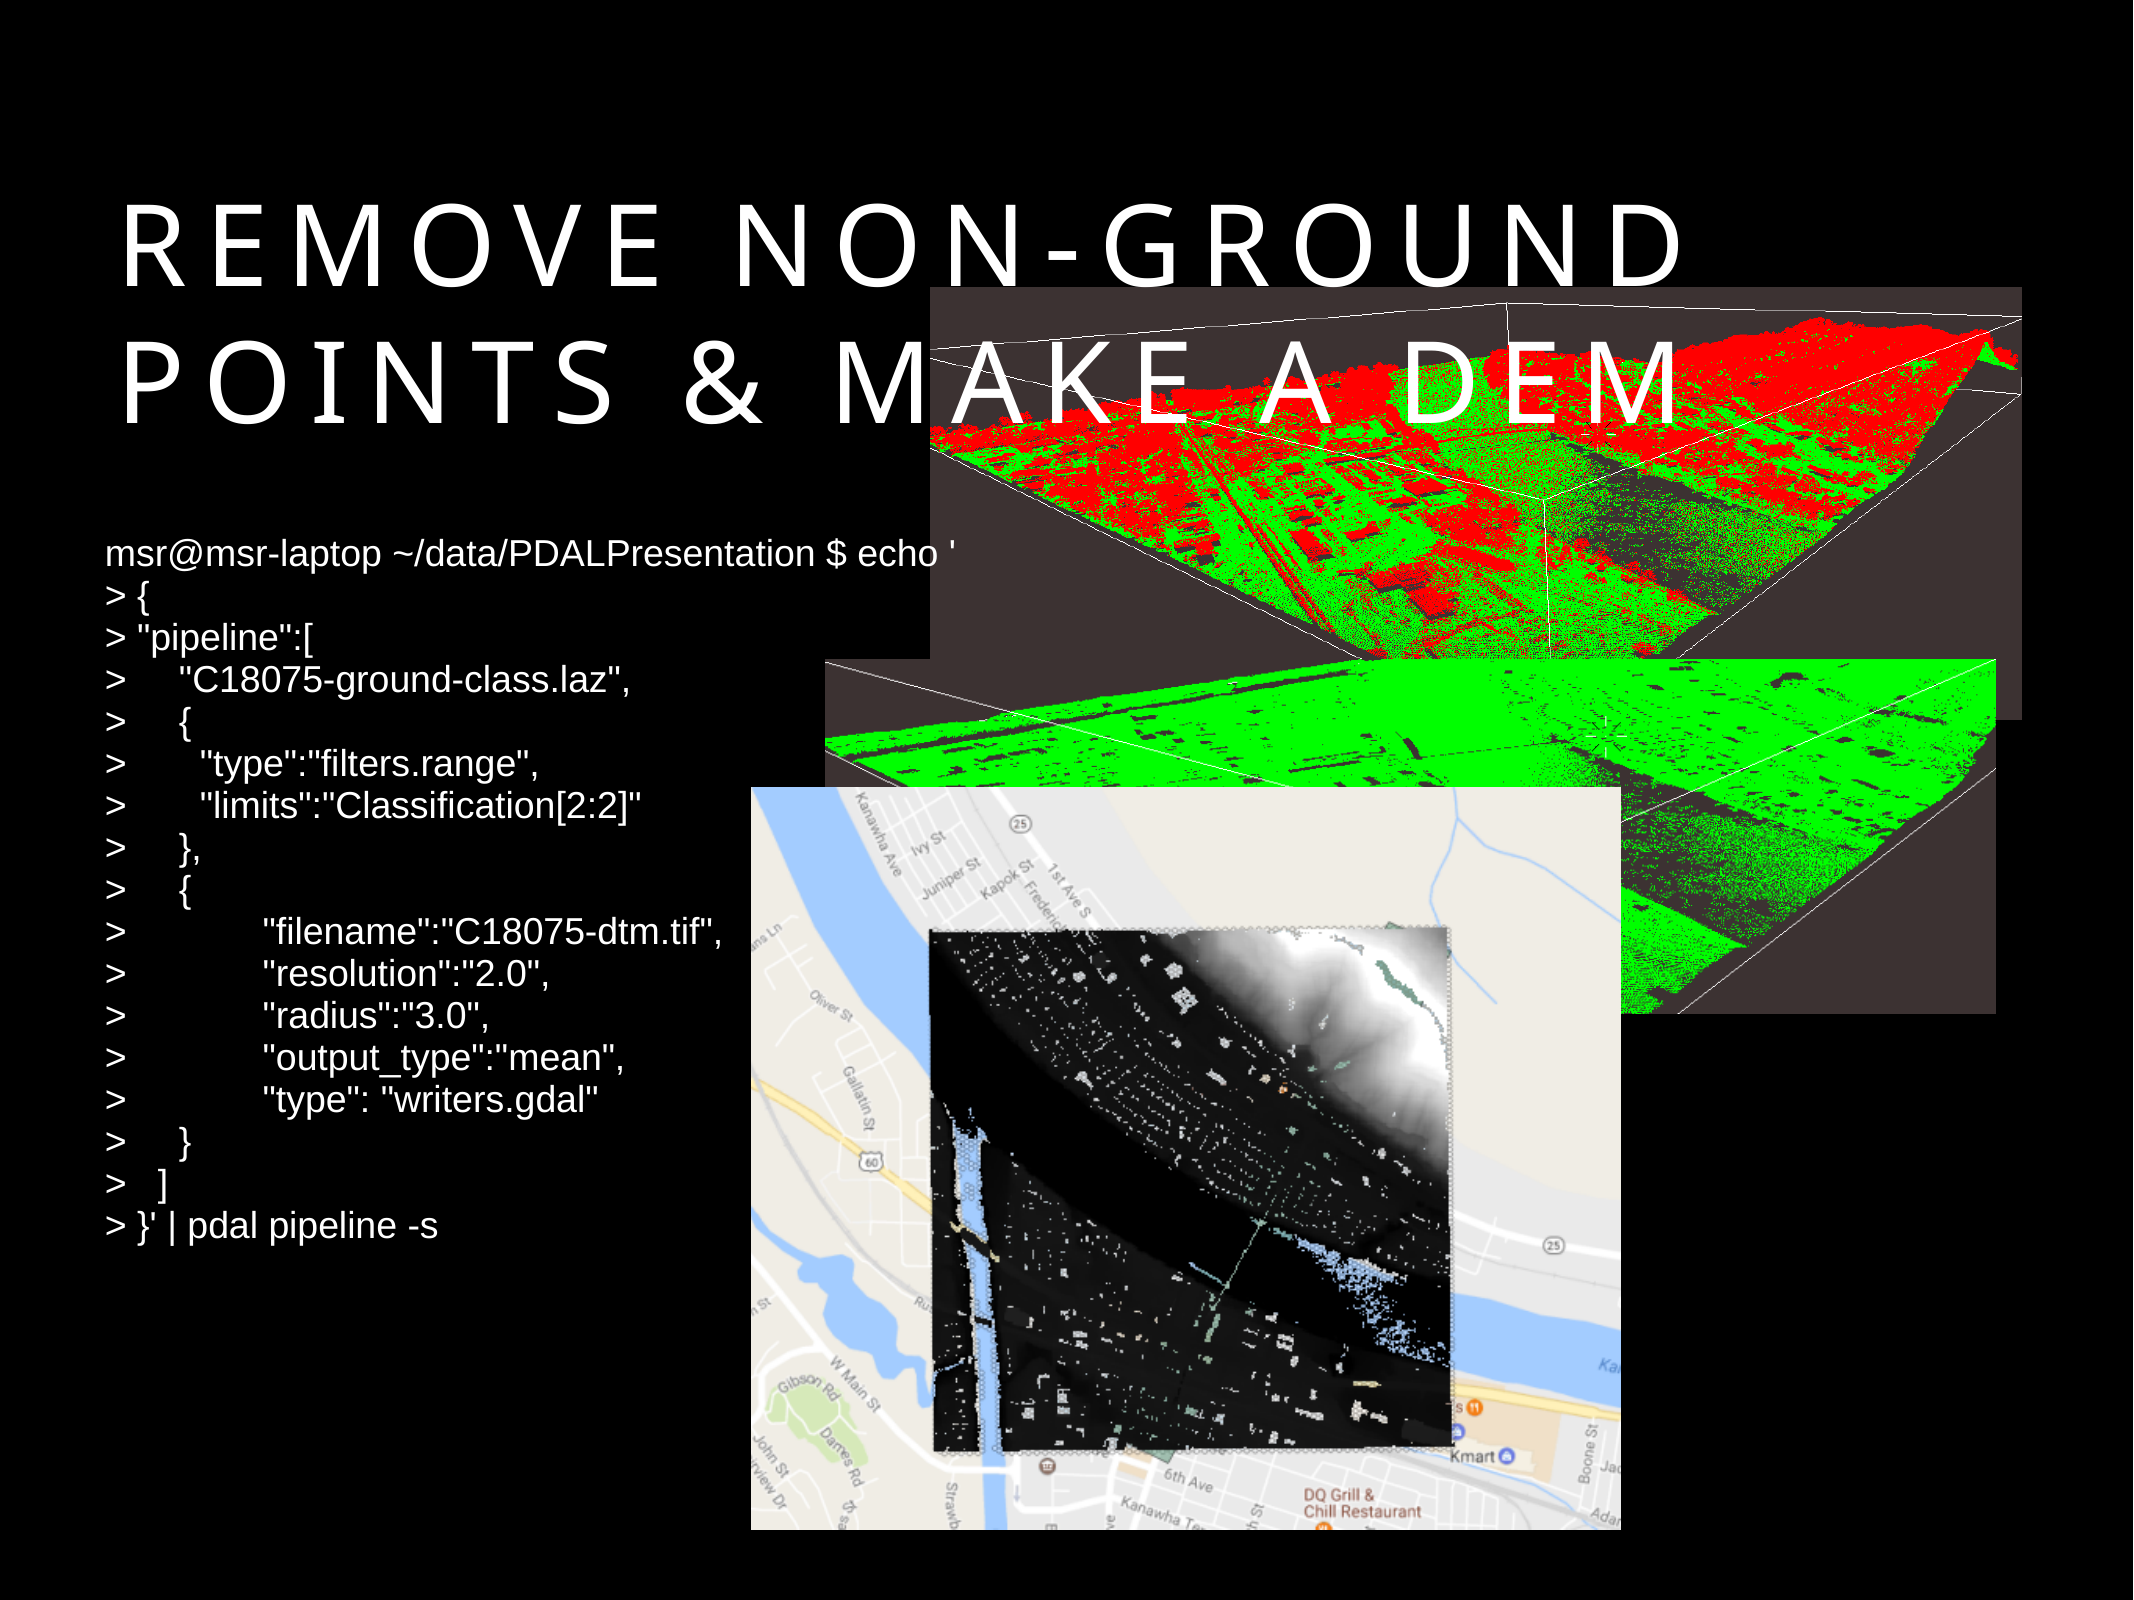

# Remove non-ground points & Make a DEM
msr@msr-laptop ~/data/PDALPresentation $ echo '
> {
> "pipeline":[
> "C18075-ground-class.laz",
> {
> "type":"filters.range",
> "limits":"Classification[2:2]"
> },
> {
> "filename":"C18075-dtm.tif",
> "resolution":"2.0",
> "radius":"3.0",
> "output_type":"mean",
> "type": "writers.gdal"
> }
> ]
> }' | pdal pipeline -s